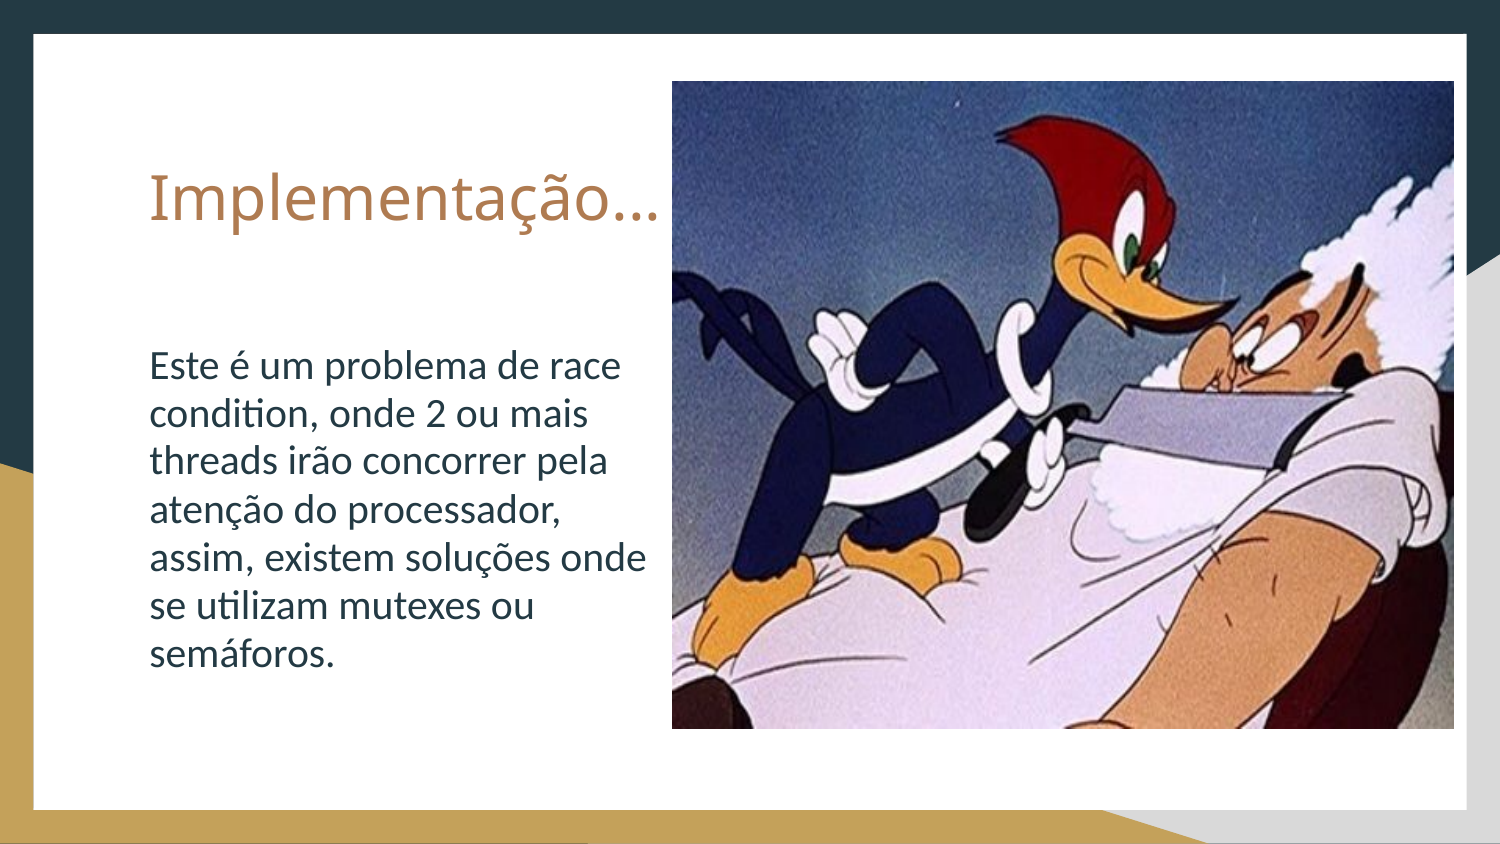

# Implementação...
Este é um problema de race condition, onde 2 ou mais threads irão concorrer pela atenção do processador, assim, existem soluções onde se utilizam mutexes ou semáforos.